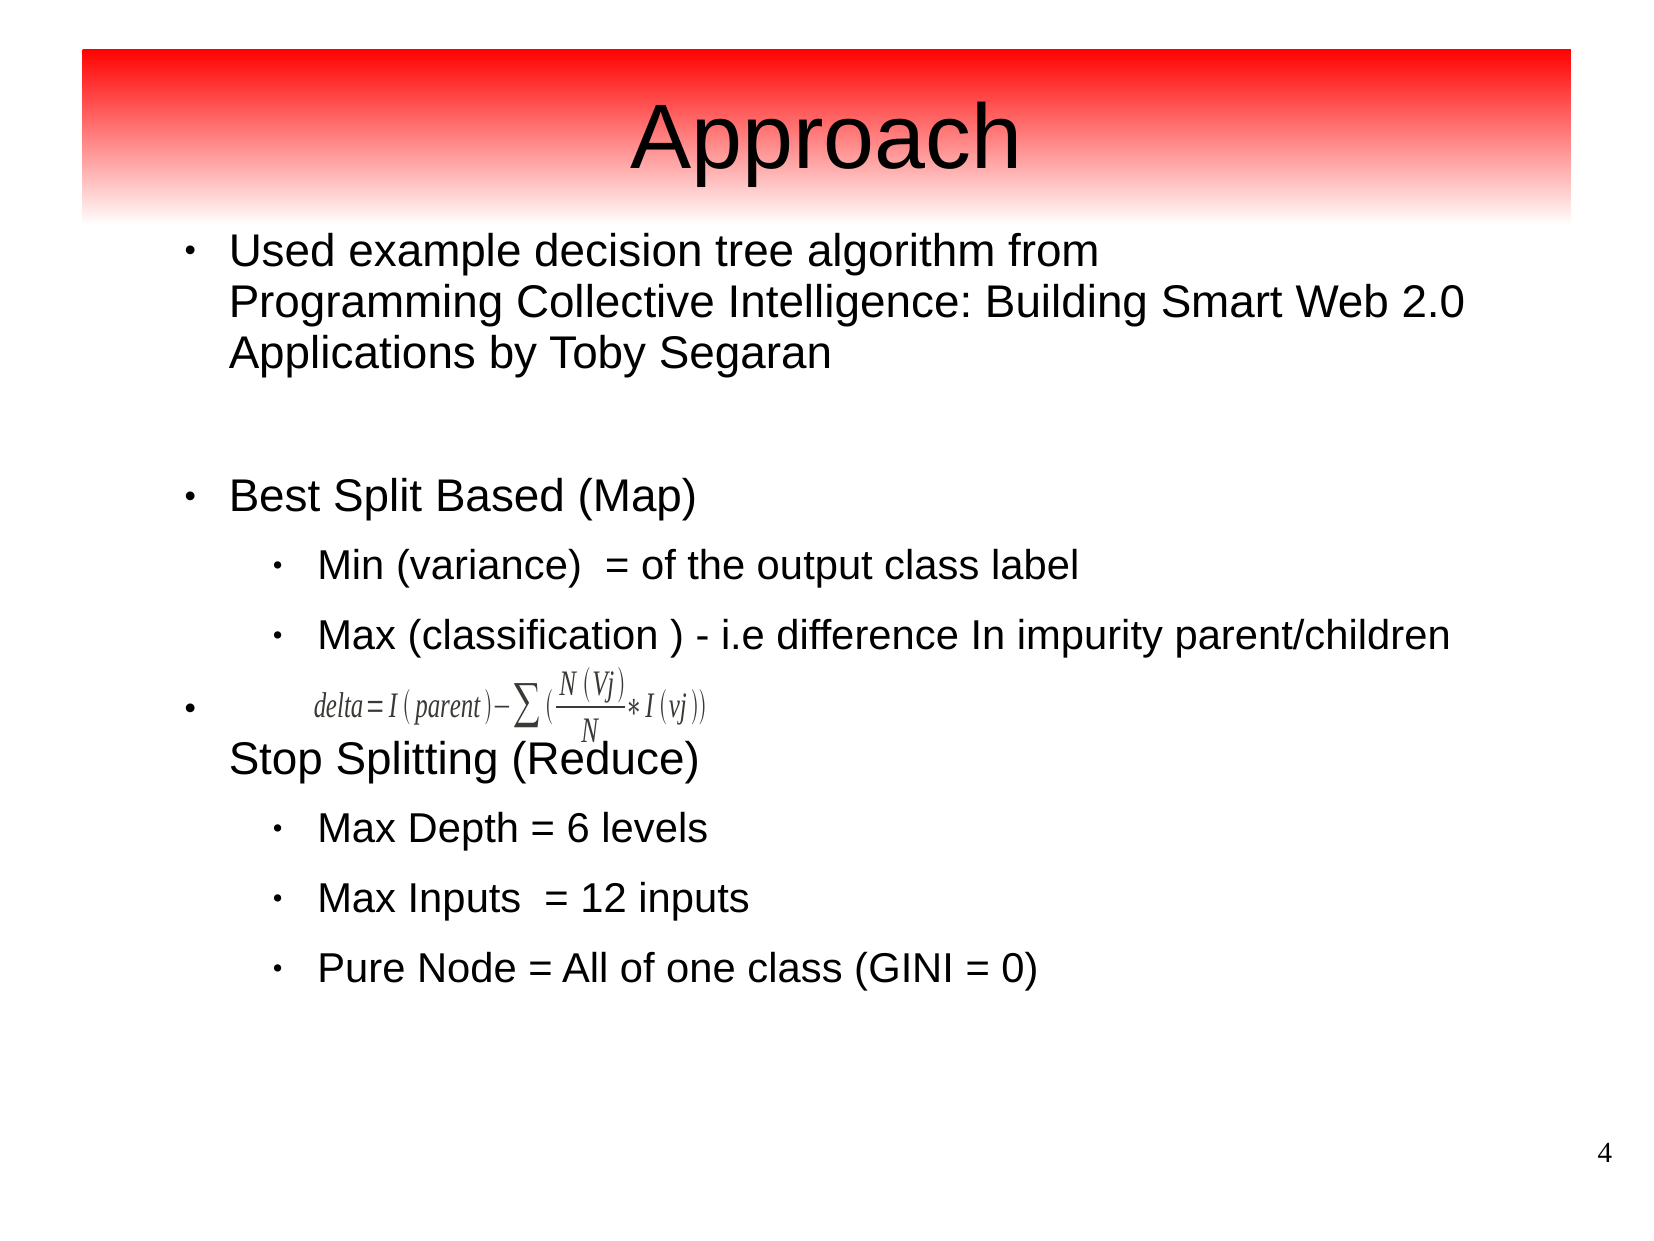

# Approach
Used example decision tree algorithm from
Programming Collective Intelligence: Building Smart Web 2.0 Applications by Toby Segaran
Best Split Based (Map)
Min (variance) = of the output class label
Max (classification ) - i.e difference In impurity parent/children
Stop Splitting (Reduce)
Max Depth = 6 levels
Max Inputs = 12 inputs
Pure Node = All of one class (GINI = 0)
4